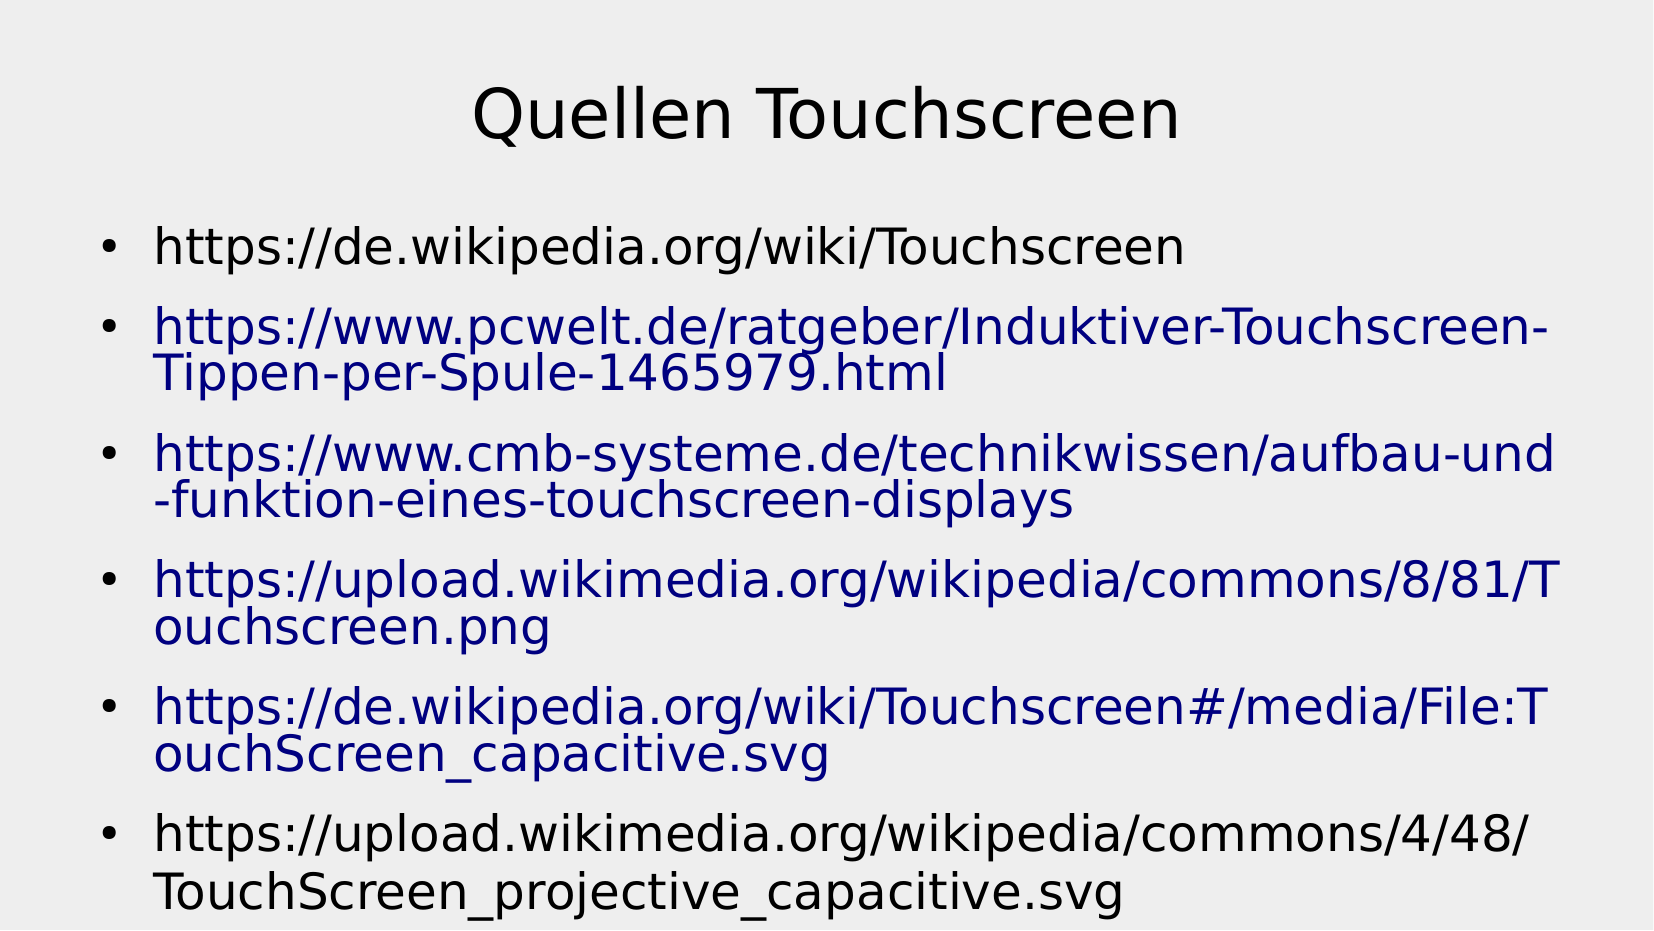

# Quellen Touchscreen
https://de.wikipedia.org/wiki/Touchscreen
https://www.pcwelt.de/ratgeber/Induktiver-Touchscreen-Tippen-per-Spule-1465979.html
https://www.cmb-systeme.de/technikwissen/aufbau-und-funktion-eines-touchscreen-displays
https://upload.wikimedia.org/wikipedia/commons/8/81/Touchscreen.png
https://de.wikipedia.org/wiki/Touchscreen#/media/File:TouchScreen_capacitive.svg
https://upload.wikimedia.org/wikipedia/commons/4/48/TouchScreen_projective_capacitive.svg